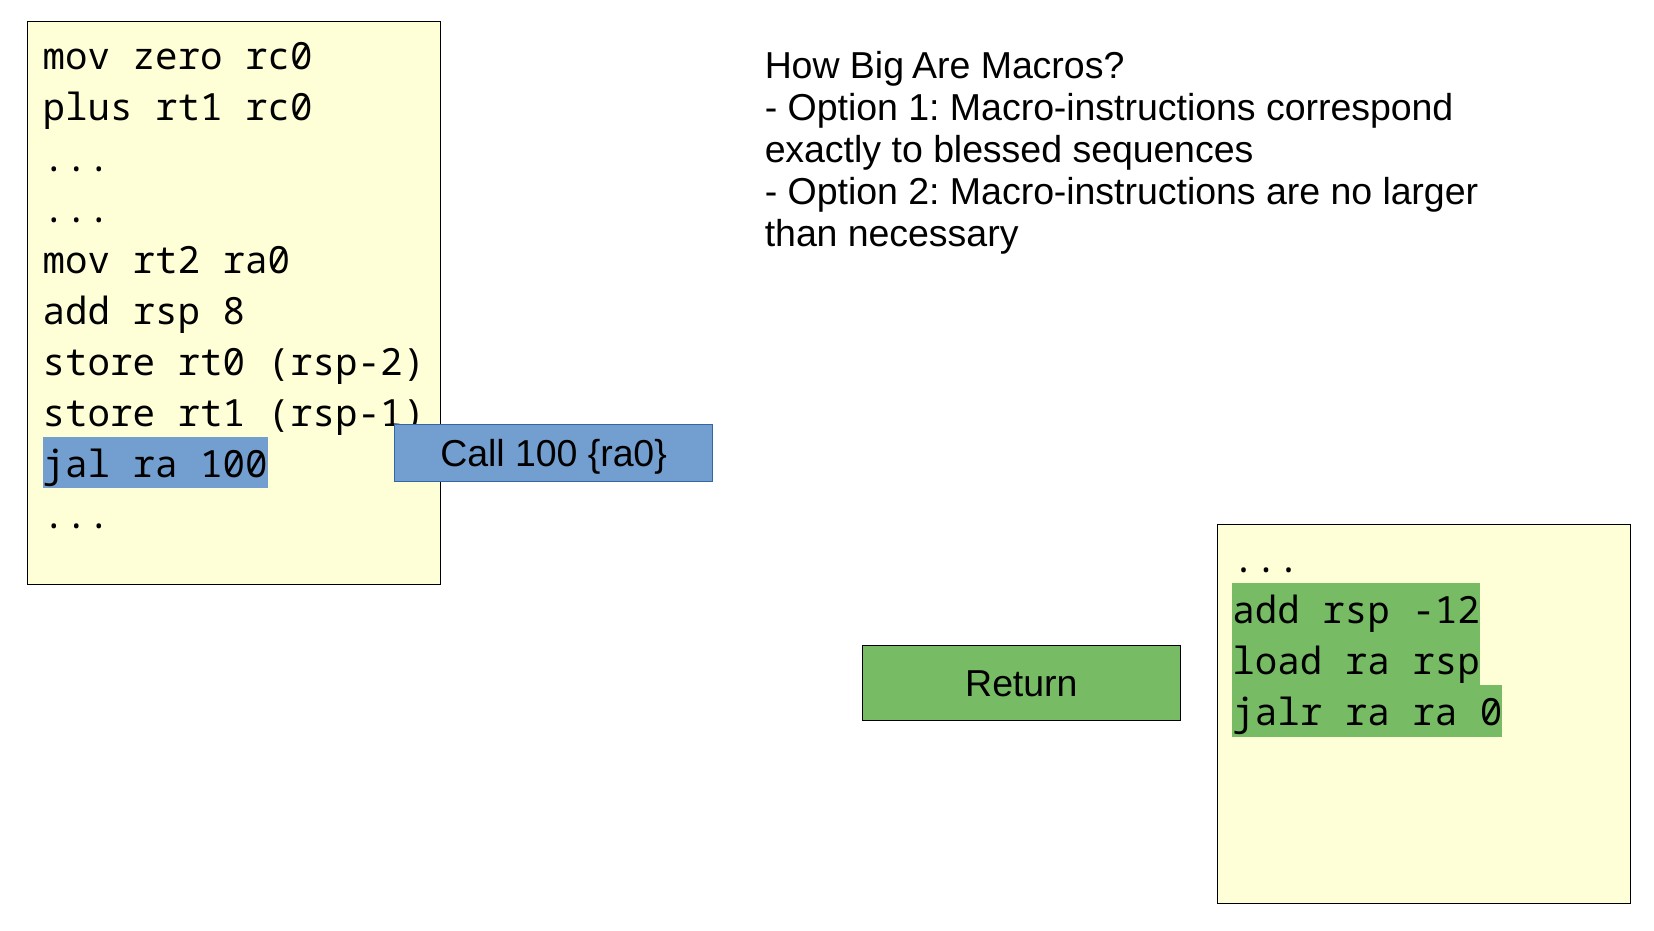

mov zero rc0
plus rt1 rc0
...
...
mov rt2 ra0
add rsp 8
store rt0 (rsp-2)
store rt1 (rsp-1)
jal ra 100
...
How Big Are Macros?
- Option 1: Macro-instructions correspond
exactly to blessed sequences
- Option 2: Macro-instructions are no larger
than necessary
Call 100 {ra0}
...
add rsp -12
load ra rsp
jalr ra ra 0
Return